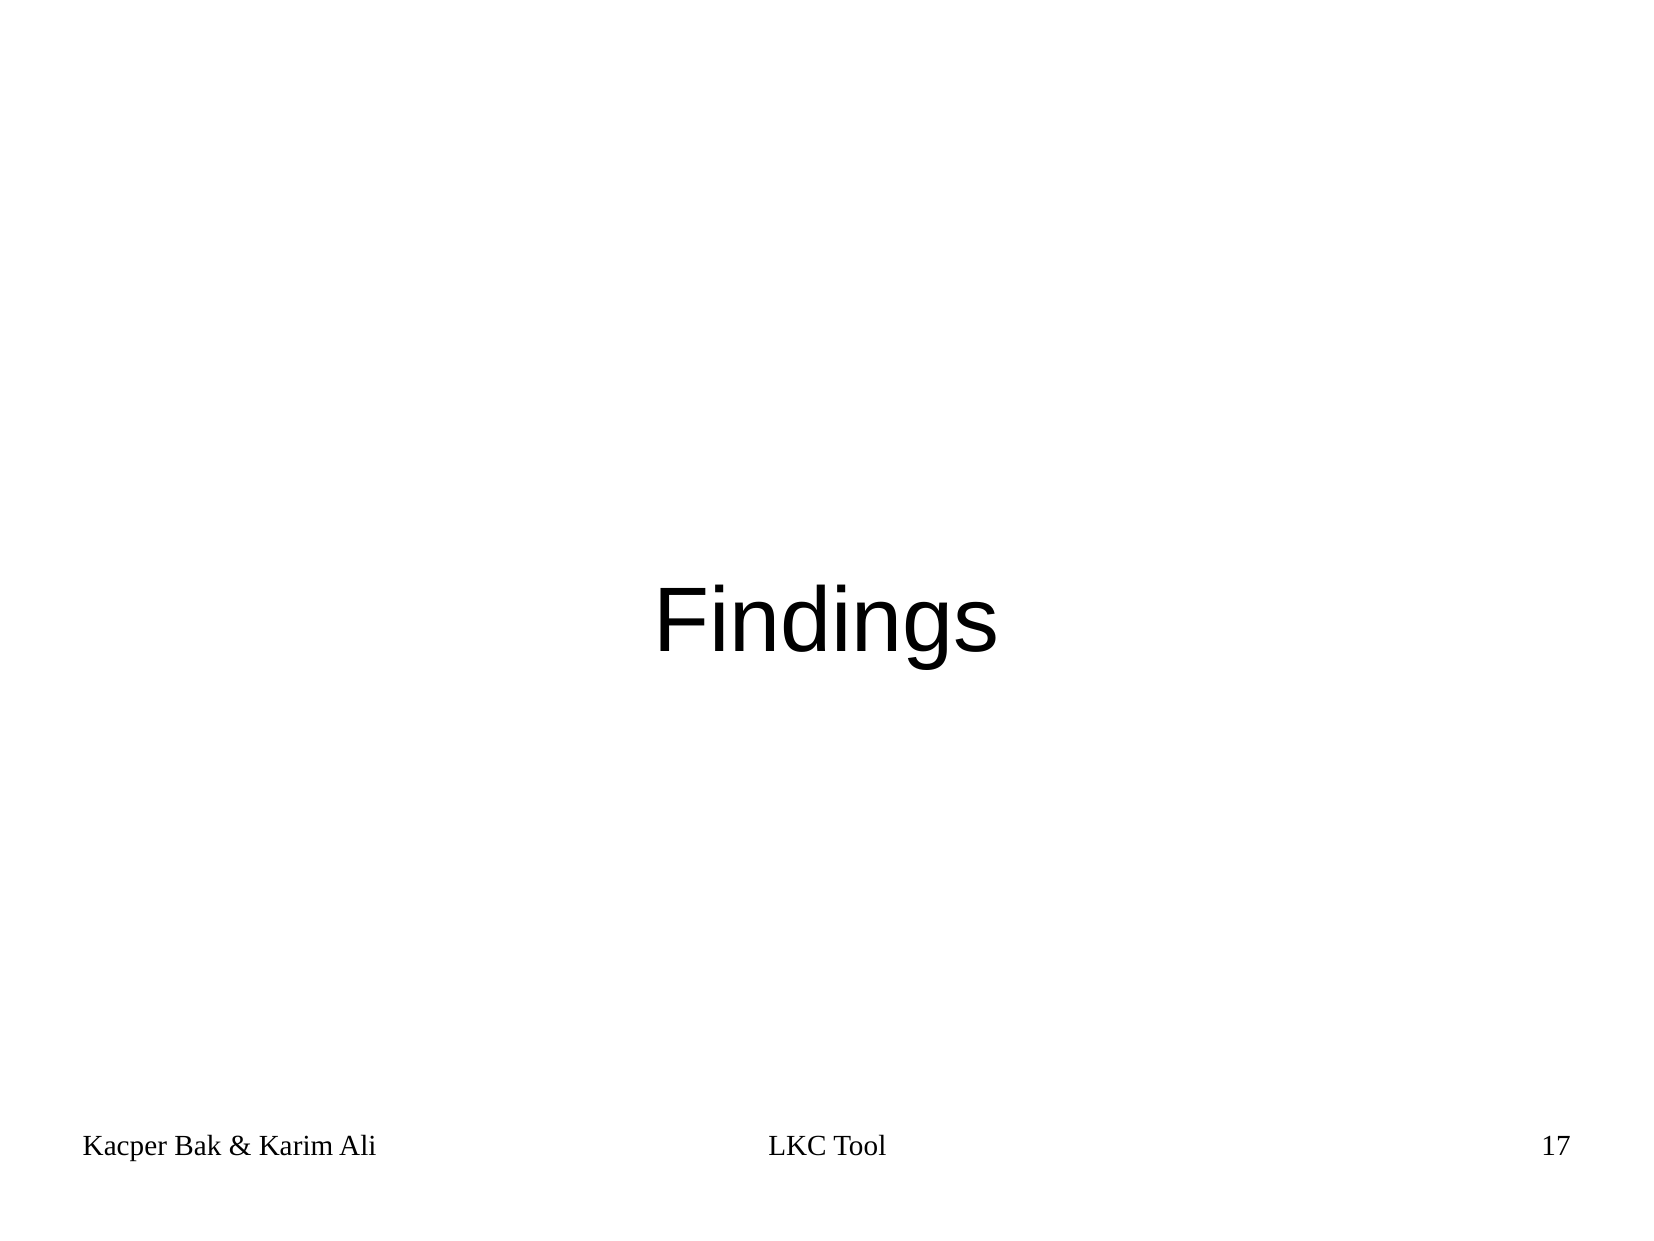

# Findings
Kacper Bak & Karim Ali
LKC Tool
17